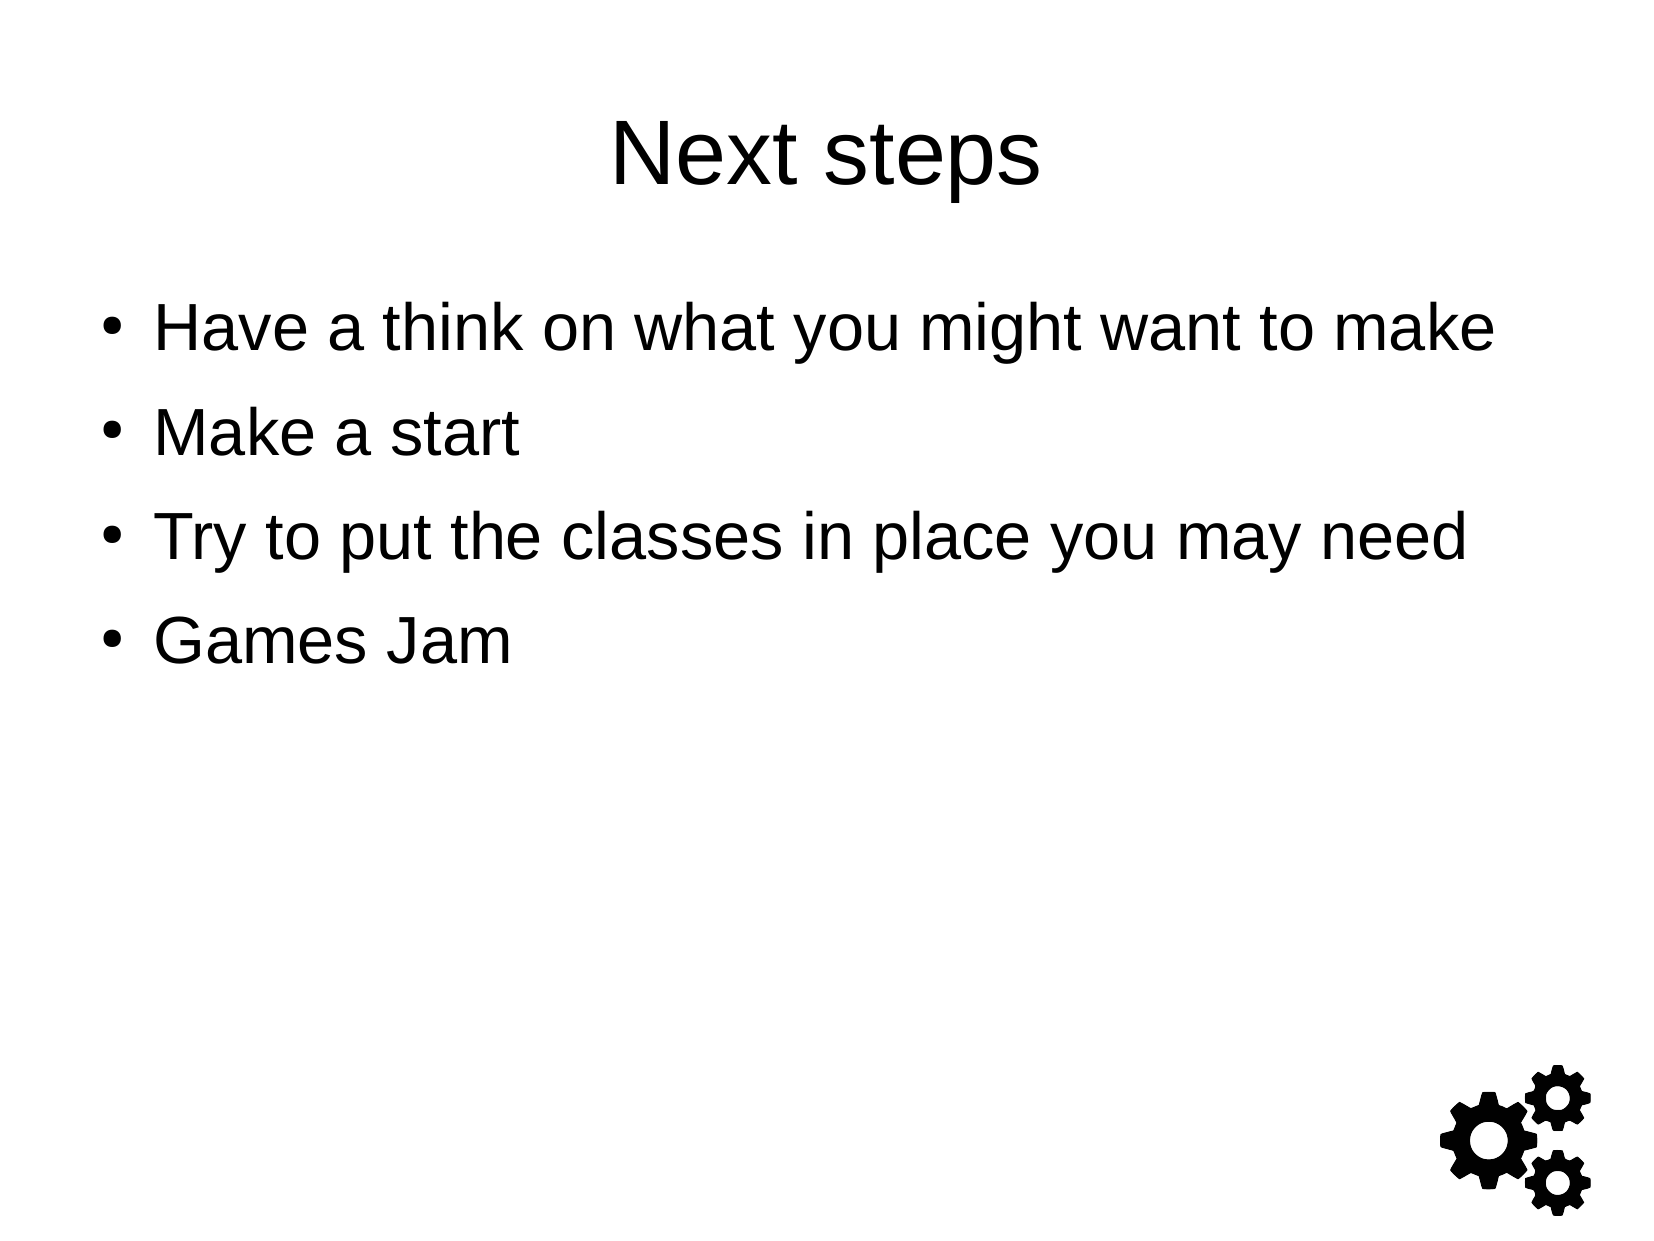

# Next steps
Have a think on what you might want to make
Make a start
Try to put the classes in place you may need
Games Jam